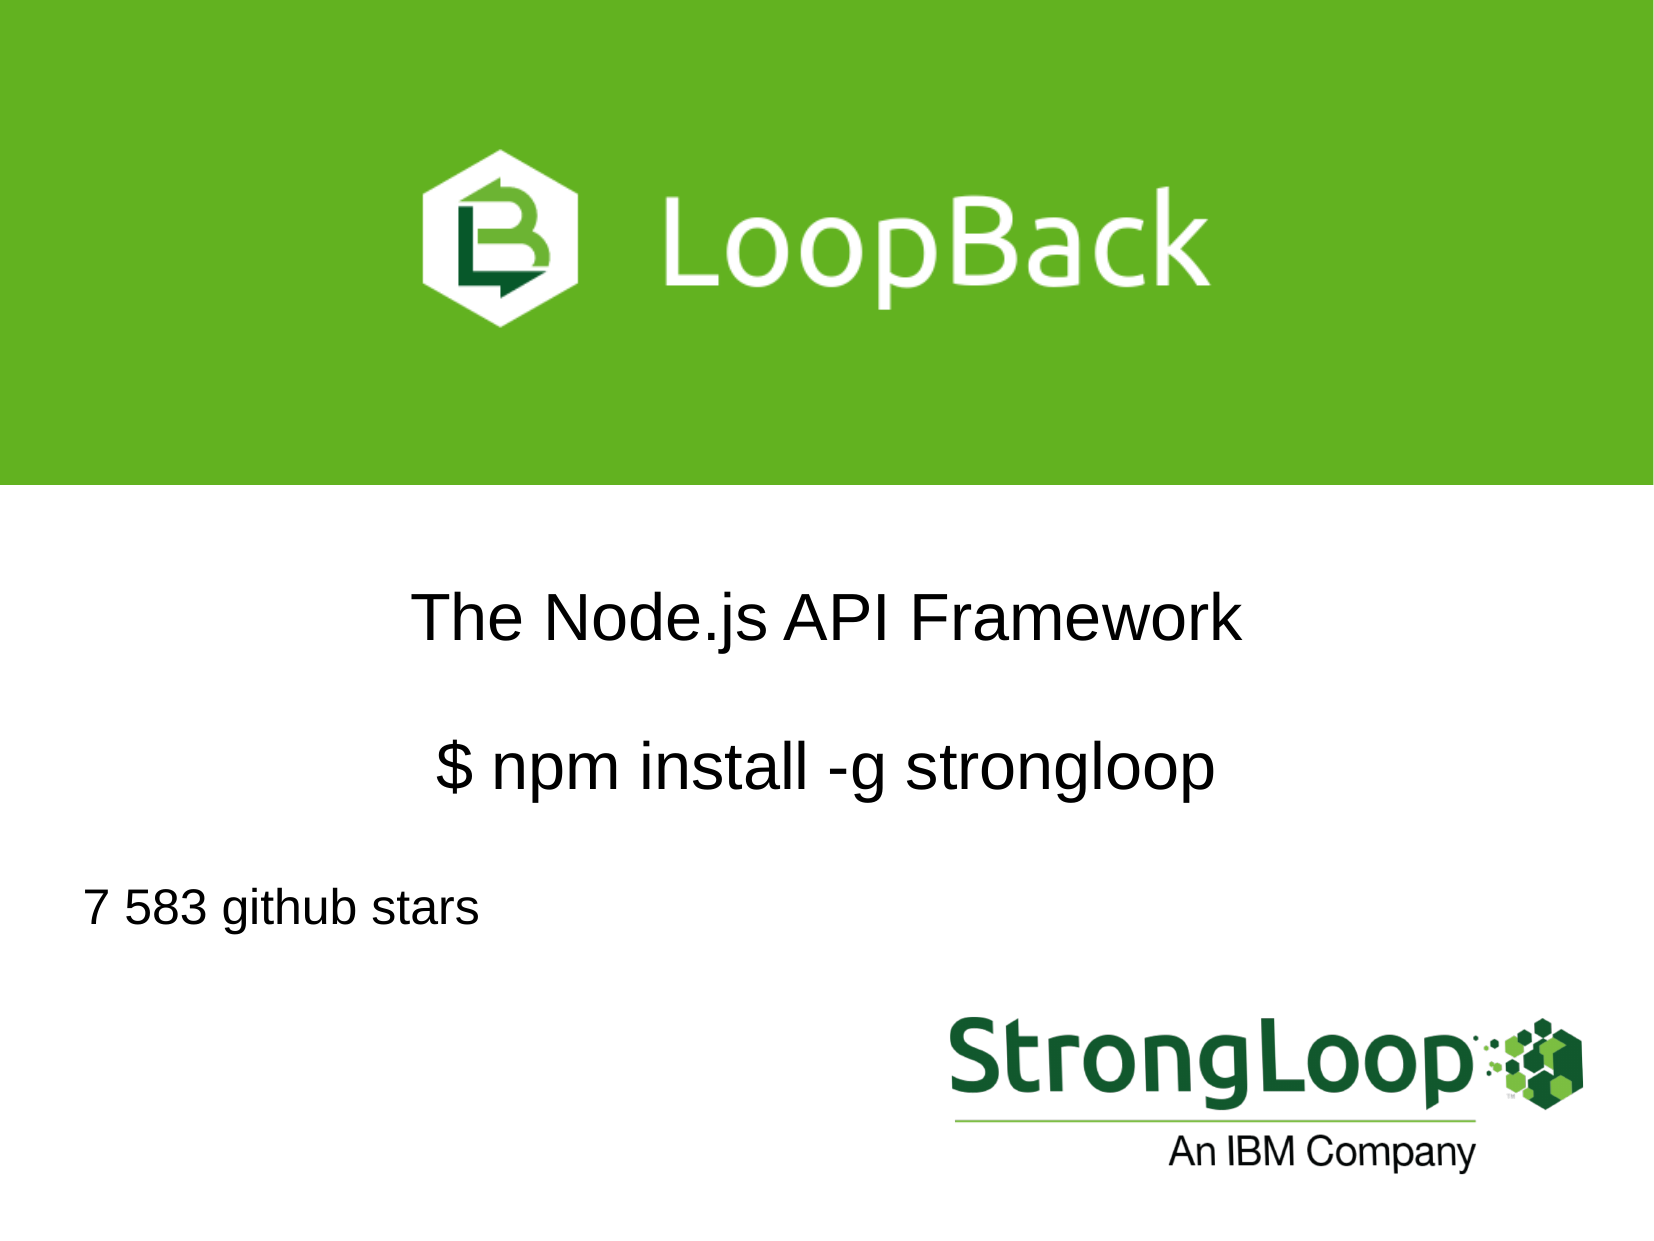

#
The Node.js API Framework
$ npm install -g strongloop
7 583 github stars